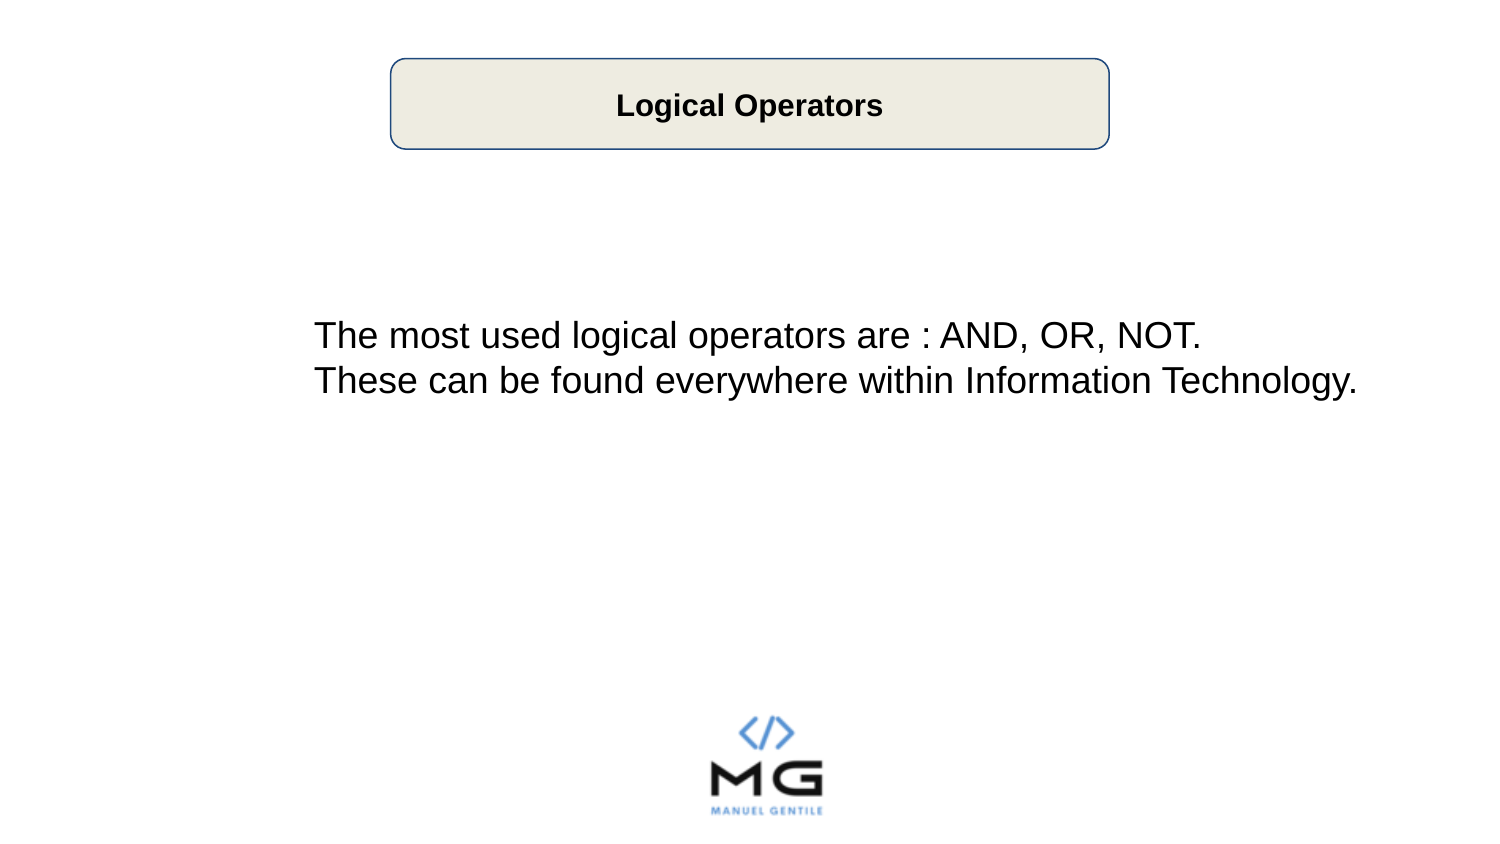

Logical Operators
The most used logical operators are : AND, OR, NOT.
These can be found everywhere within Information Technology.